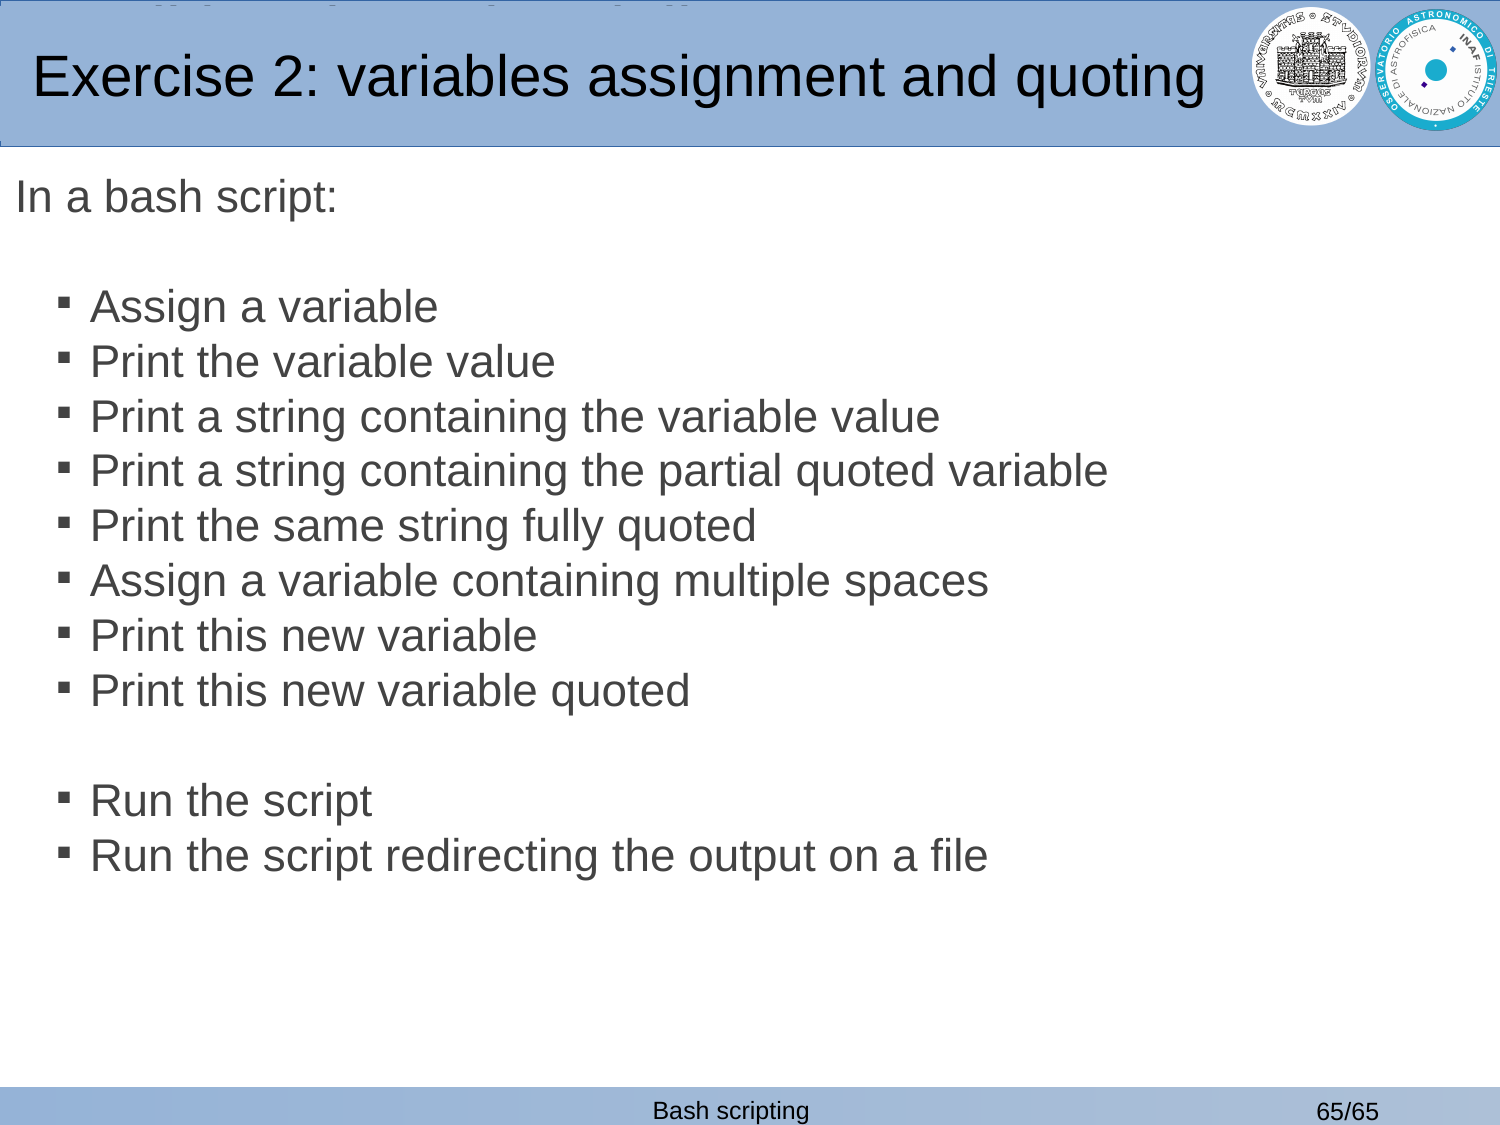

Traditional service delivery
Exercise 2: variables assignment and quoting
# In a bash script:
Assign a variable
Print the variable value
Print a string containing the variable value
Print a string containing the partial quoted variable
Print the same string fully quoted
Assign a variable containing multiple spaces
Print this new variable
Print this new variable quoted
Run the script
Run the script redirecting the output on a file